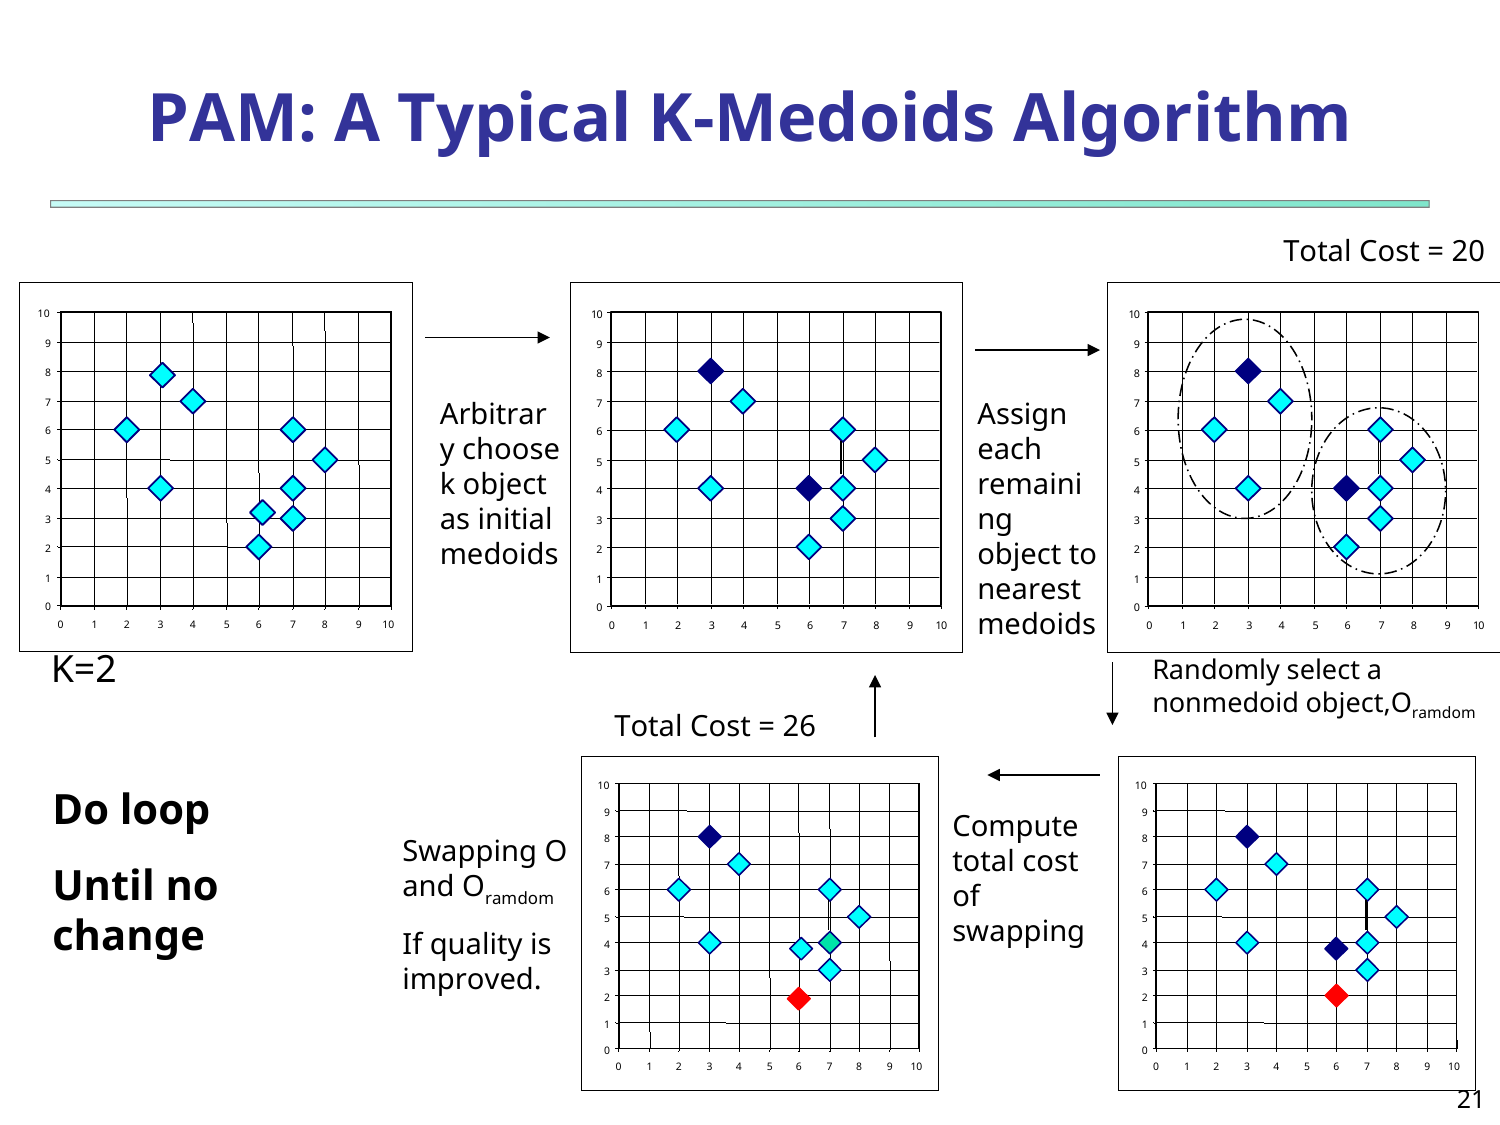

# PAM: A Typical K-Medoids Algorithm
Total Cost = 20
10
9
8
Arbitrary choose k object as initial medoids
Assign each remaining object to nearest medoids
7
6
5
4
3
2
1
0
0
1
2
3
4
5
6
7
8
9
10
K=2
Randomly select a nonmedoid object,Oramdom
Total Cost = 26
10
9
8
7
6
5
4
3
2
1
0
0
1
2
3
4
5
6
7
8
9
10
10
9
8
7
6
5
4
3
2
1
0
0
1
2
3
4
5
6
7
8
9
10
Do loop
Until no change
Compute total cost of swapping
Swapping O and Oramdom
If quality is improved.